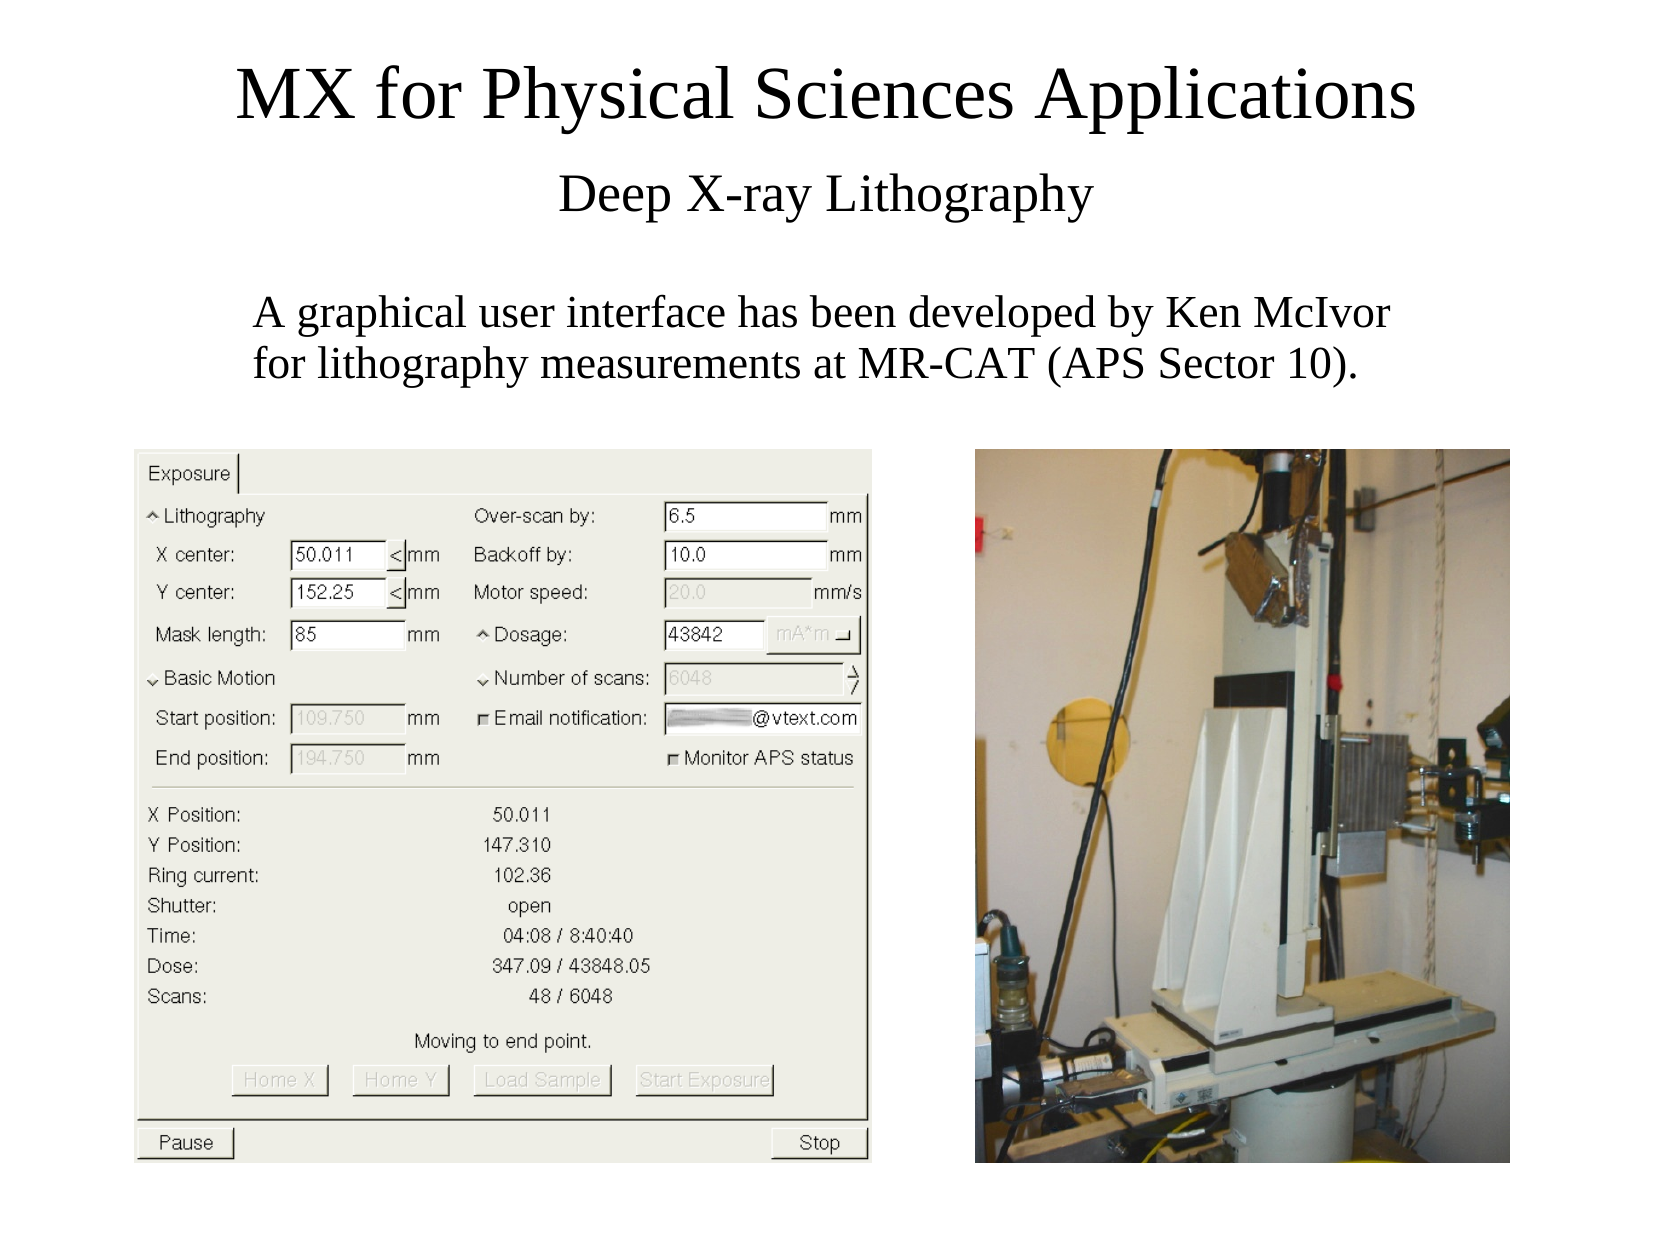

MX for Physical Sciences Applications
Deep X-ray Lithography
A graphical user interface has been developed by Ken McIvor for lithography measurements at MR-CAT (APS Sector 10).